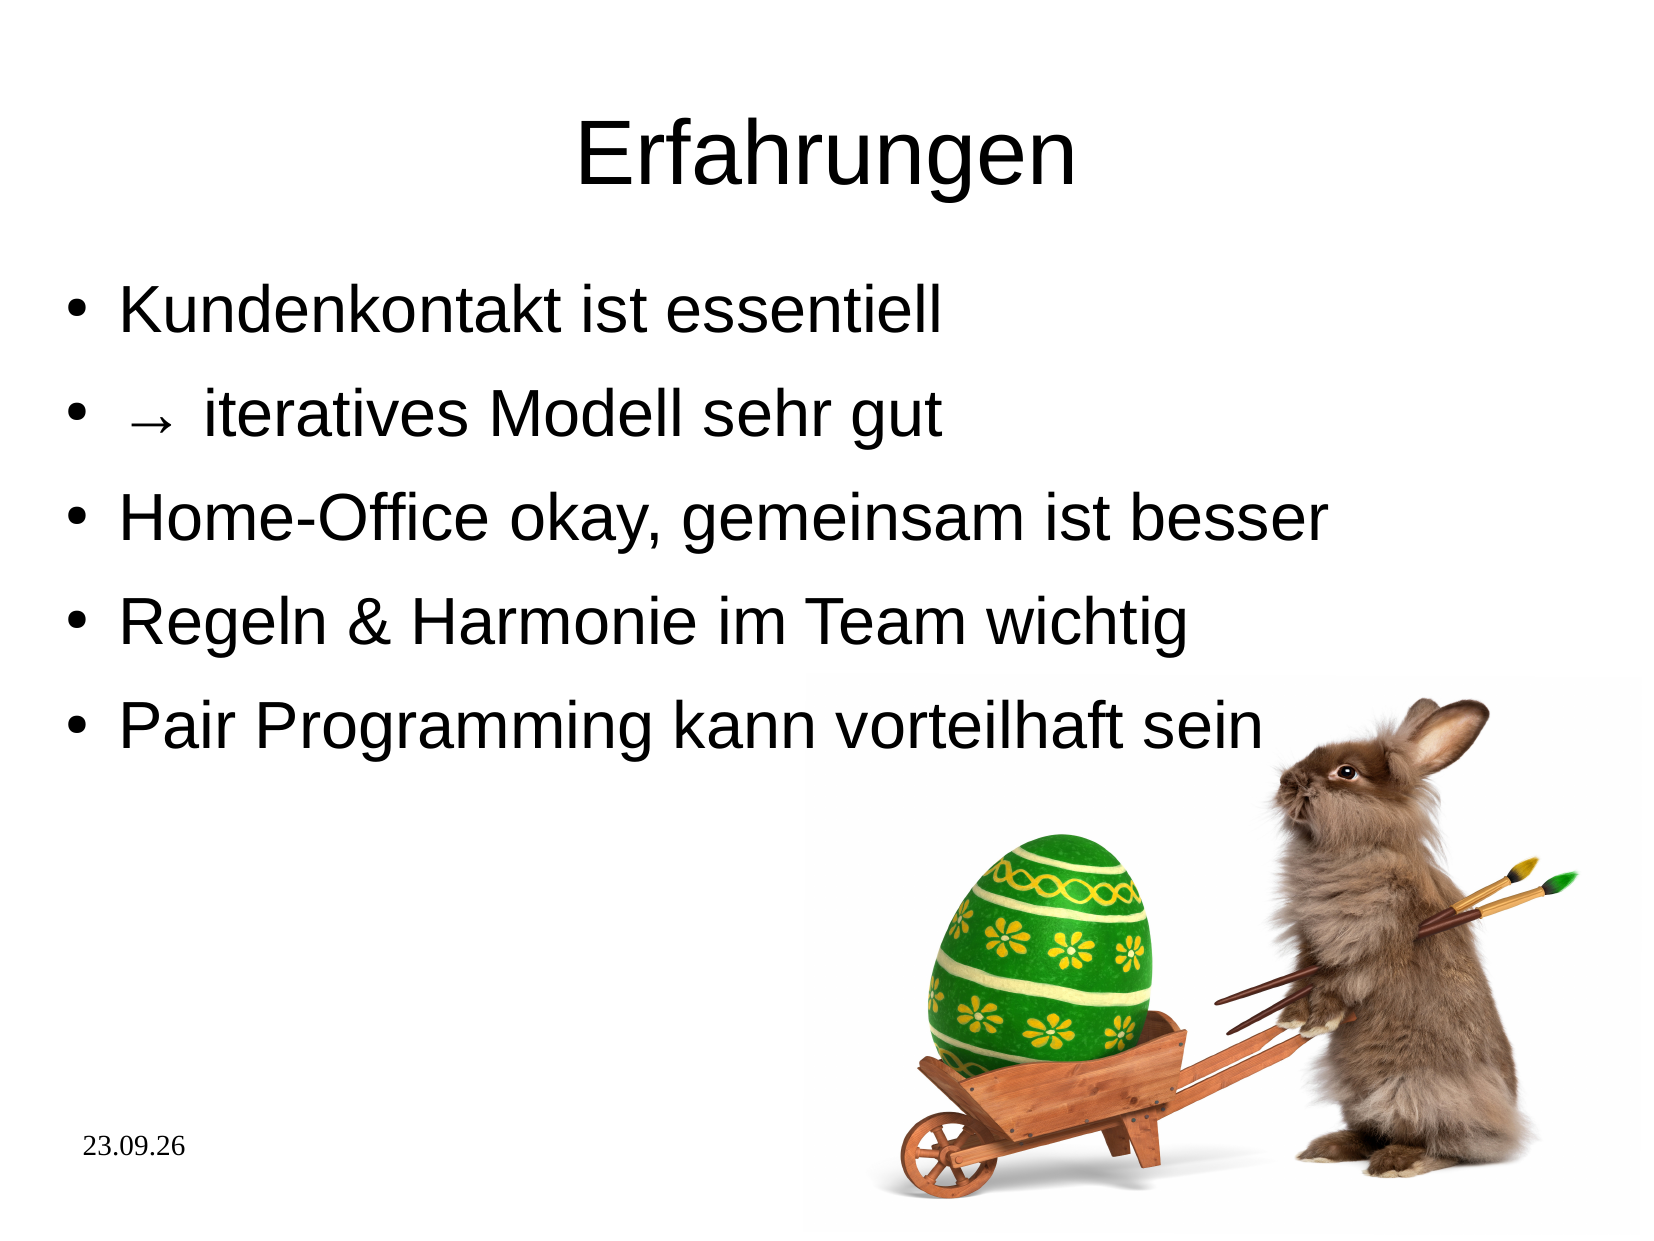

# Erfahrungen
Kundenkontakt ist essentiell
→ iteratives Modell sehr gut
Home-Office okay, gemeinsam ist besser
Regeln & Harmonie im Team wichtig
Pair Programming kann vorteilhaft sein